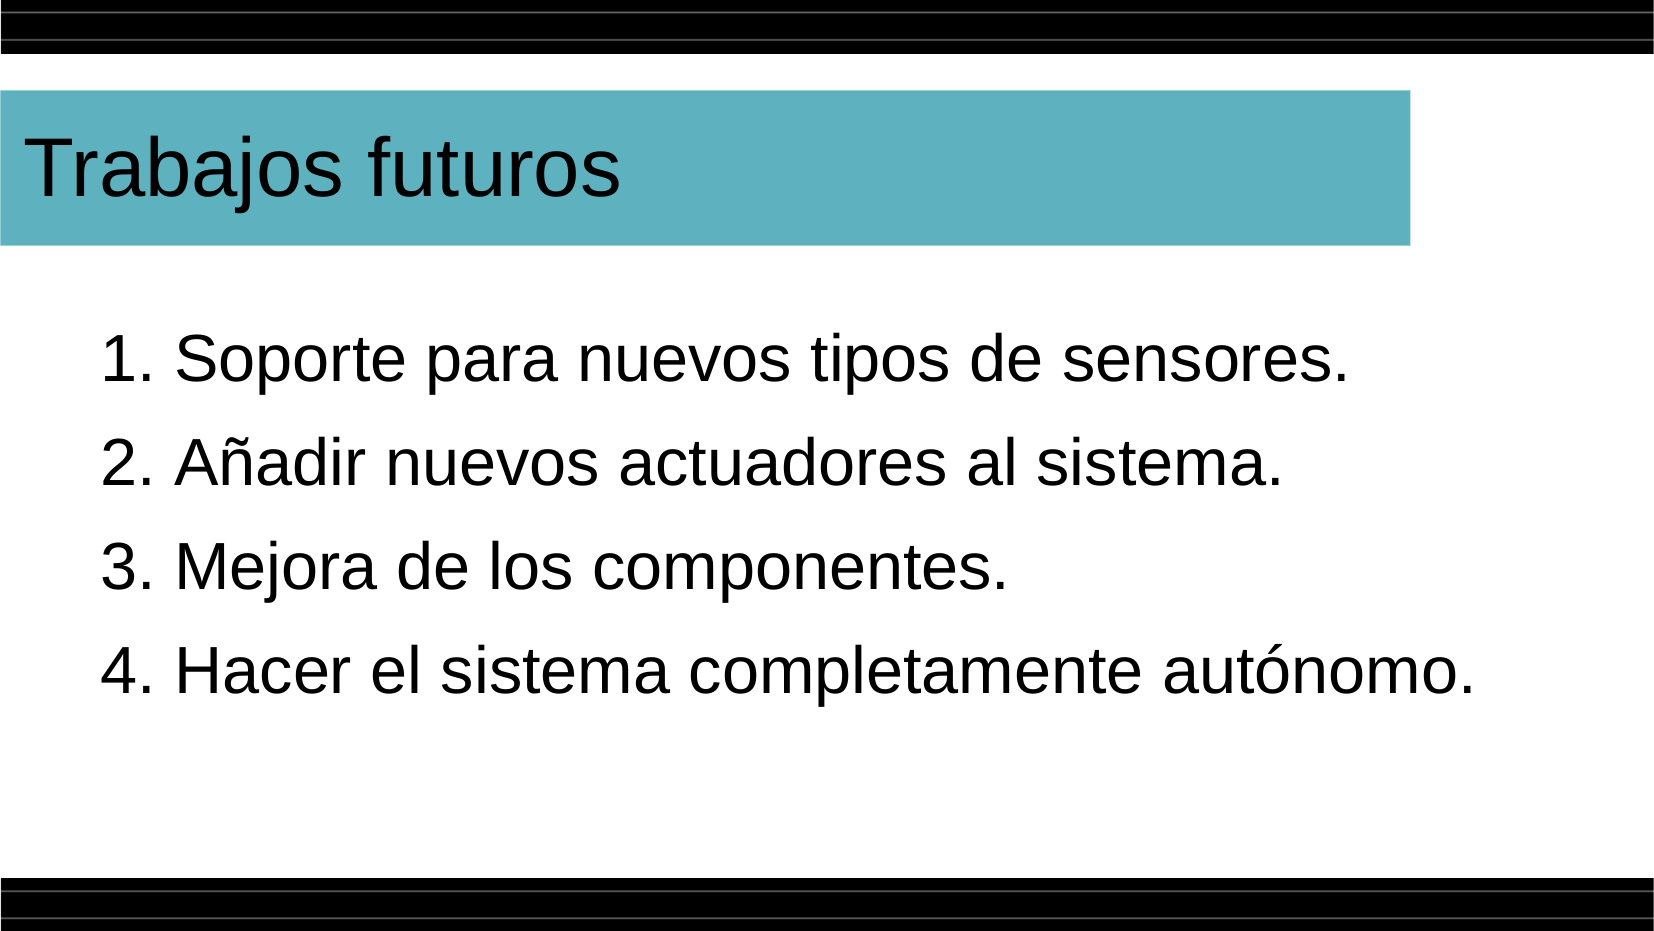

Trabajos futuros
# Soporte para nuevos tipos de sensores.
 Añadir nuevos actuadores al sistema.
 Mejora de los componentes.
 Hacer el sistema completamente autónomo.